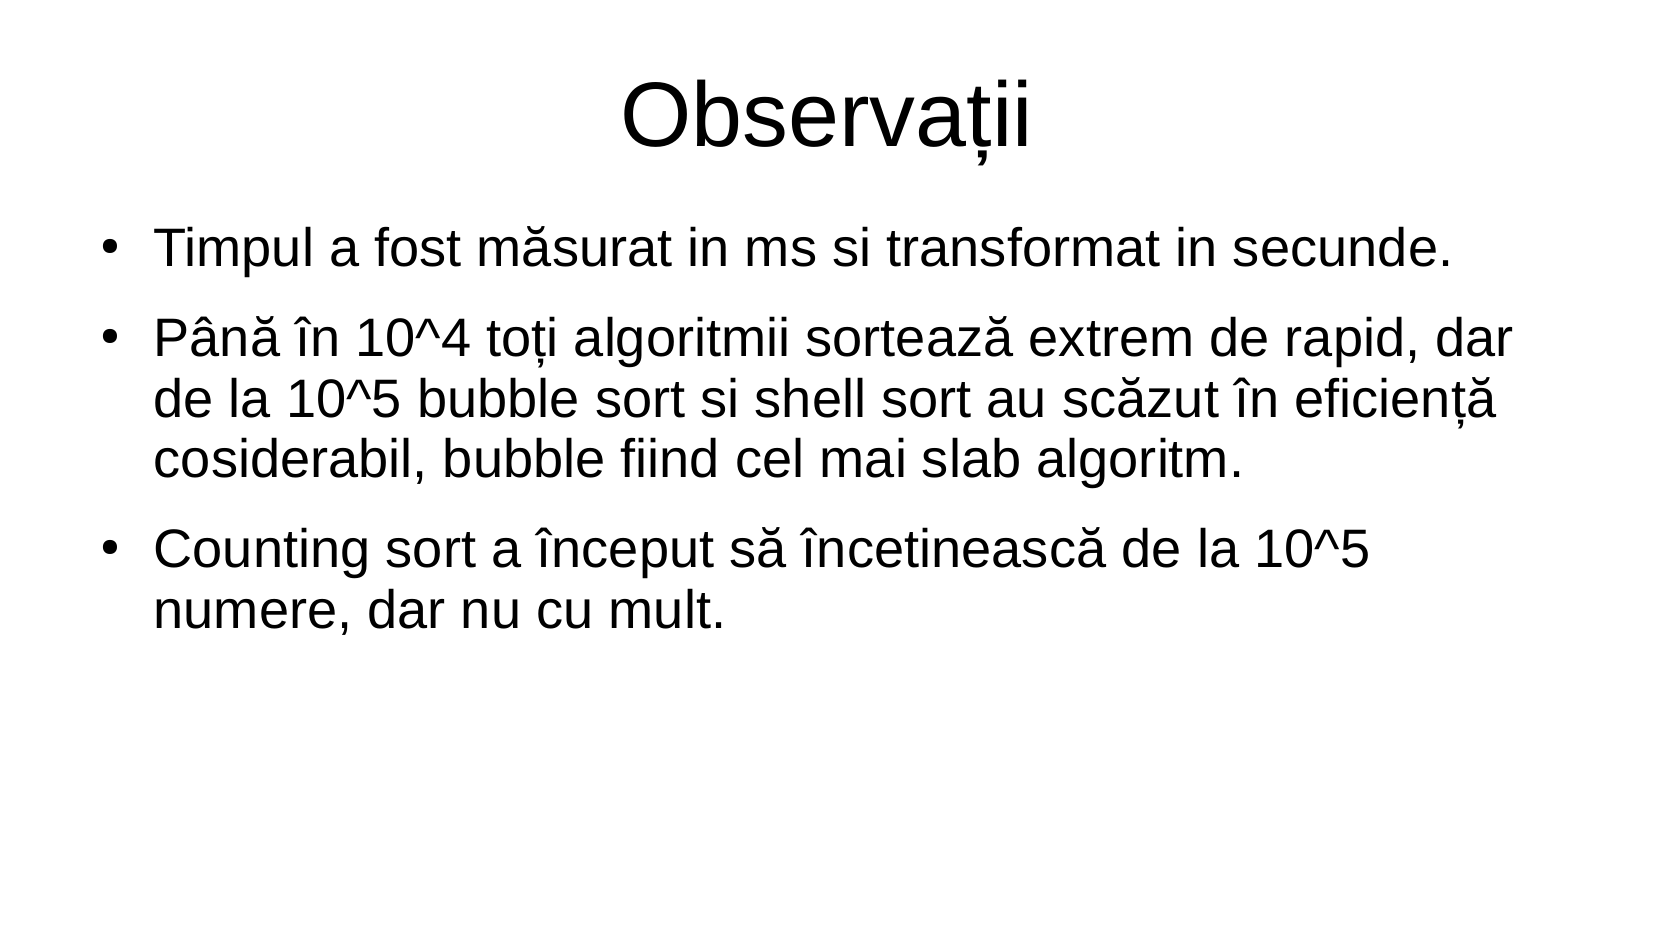

# Observații
Timpul a fost măsurat in ms si transformat in secunde.
Până în 10^4 toți algoritmii sortează extrem de rapid, dar de la 10^5 bubble sort si shell sort au scăzut în eficiență cosiderabil, bubble fiind cel mai slab algoritm.
Counting sort a început să încetinească de la 10^5 numere, dar nu cu mult.